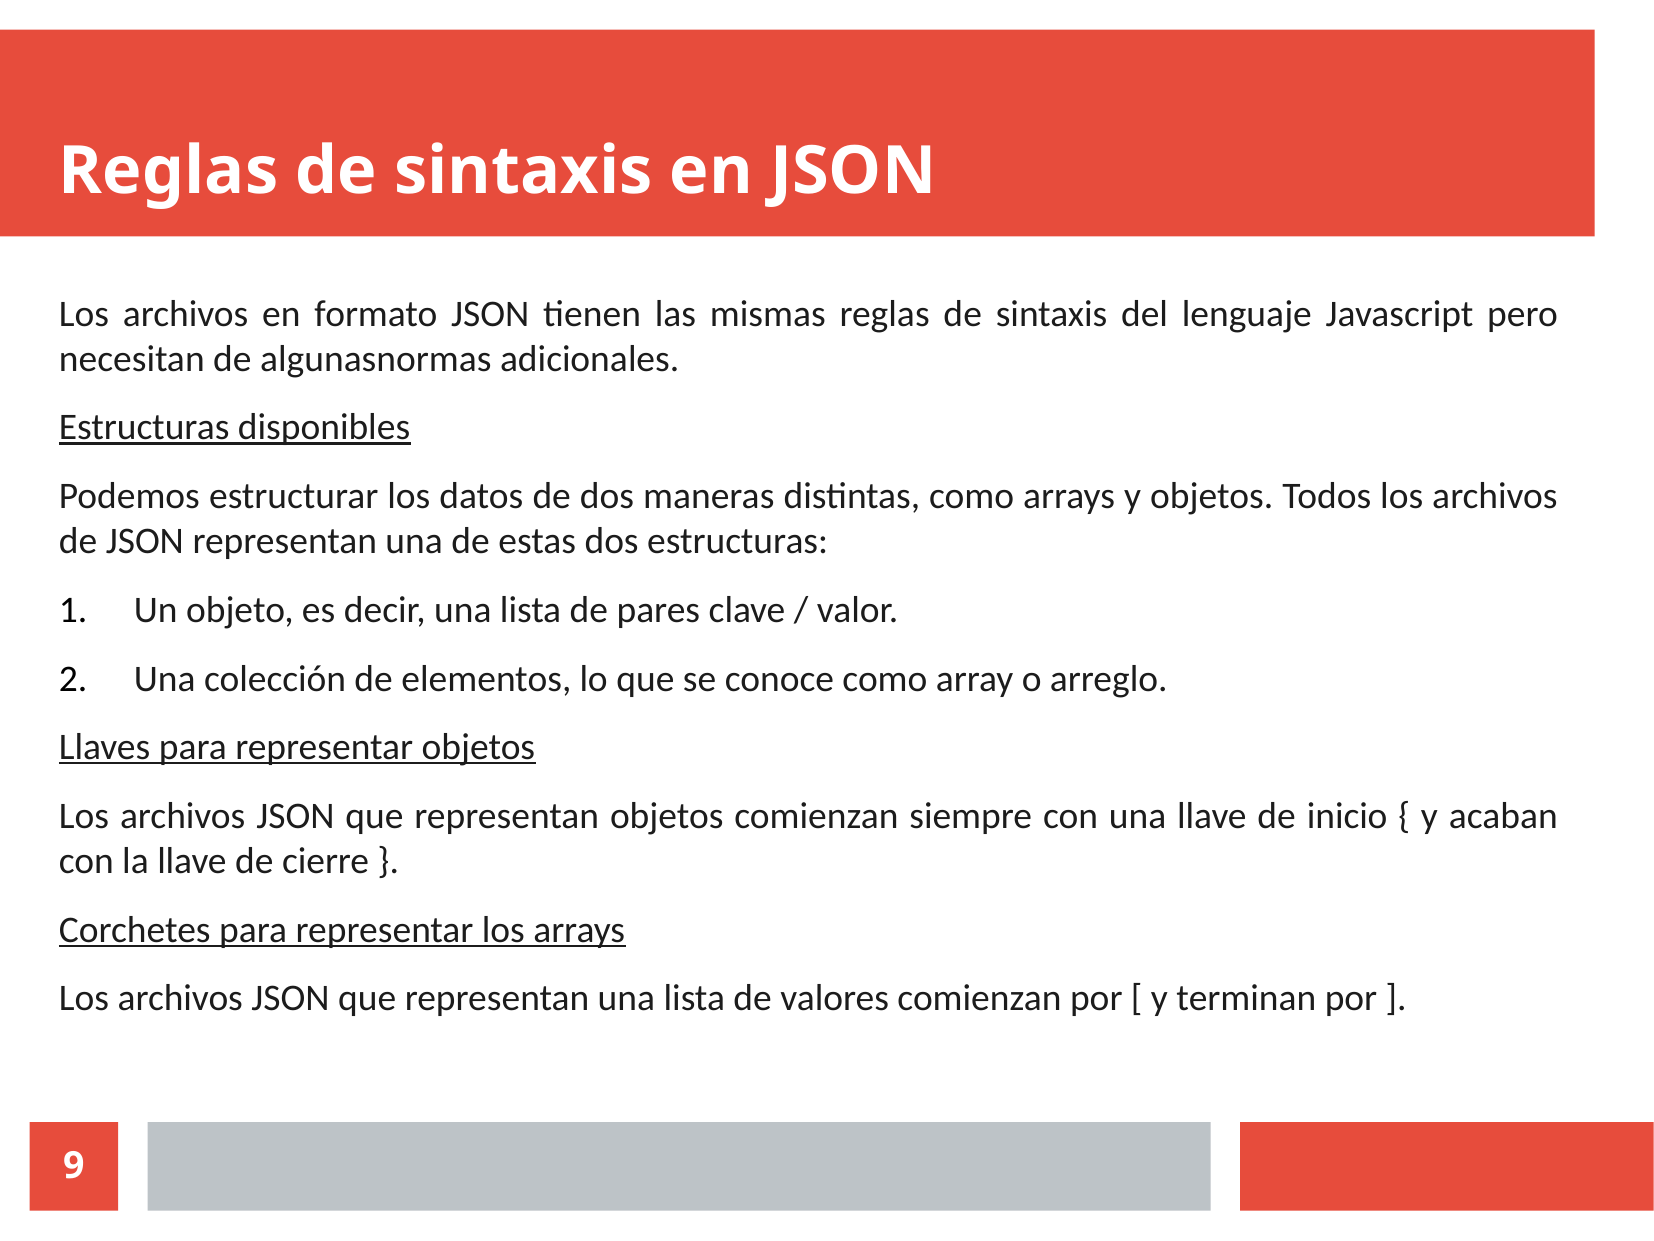

# Reglas de sintaxis en JSON
Los archivos en formato JSON tienen las mismas reglas de sintaxis del lenguaje Javascript pero necesitan de algunasnormas adicionales.
Estructuras disponibles
Podemos estructurar los datos de dos maneras distintas, como arrays y objetos. Todos los archivos de JSON representan una de estas dos estructuras:
Un objeto, es decir, una lista de pares clave / valor.
Una colección de elementos, lo que se conoce como array o arreglo.
Llaves para representar objetos
Los archivos JSON que representan objetos comienzan siempre con una llave de inicio { y acaban con la llave de cierre }.
Corchetes para representar los arrays
Los archivos JSON que representan una lista de valores comienzan por [ y terminan por ].